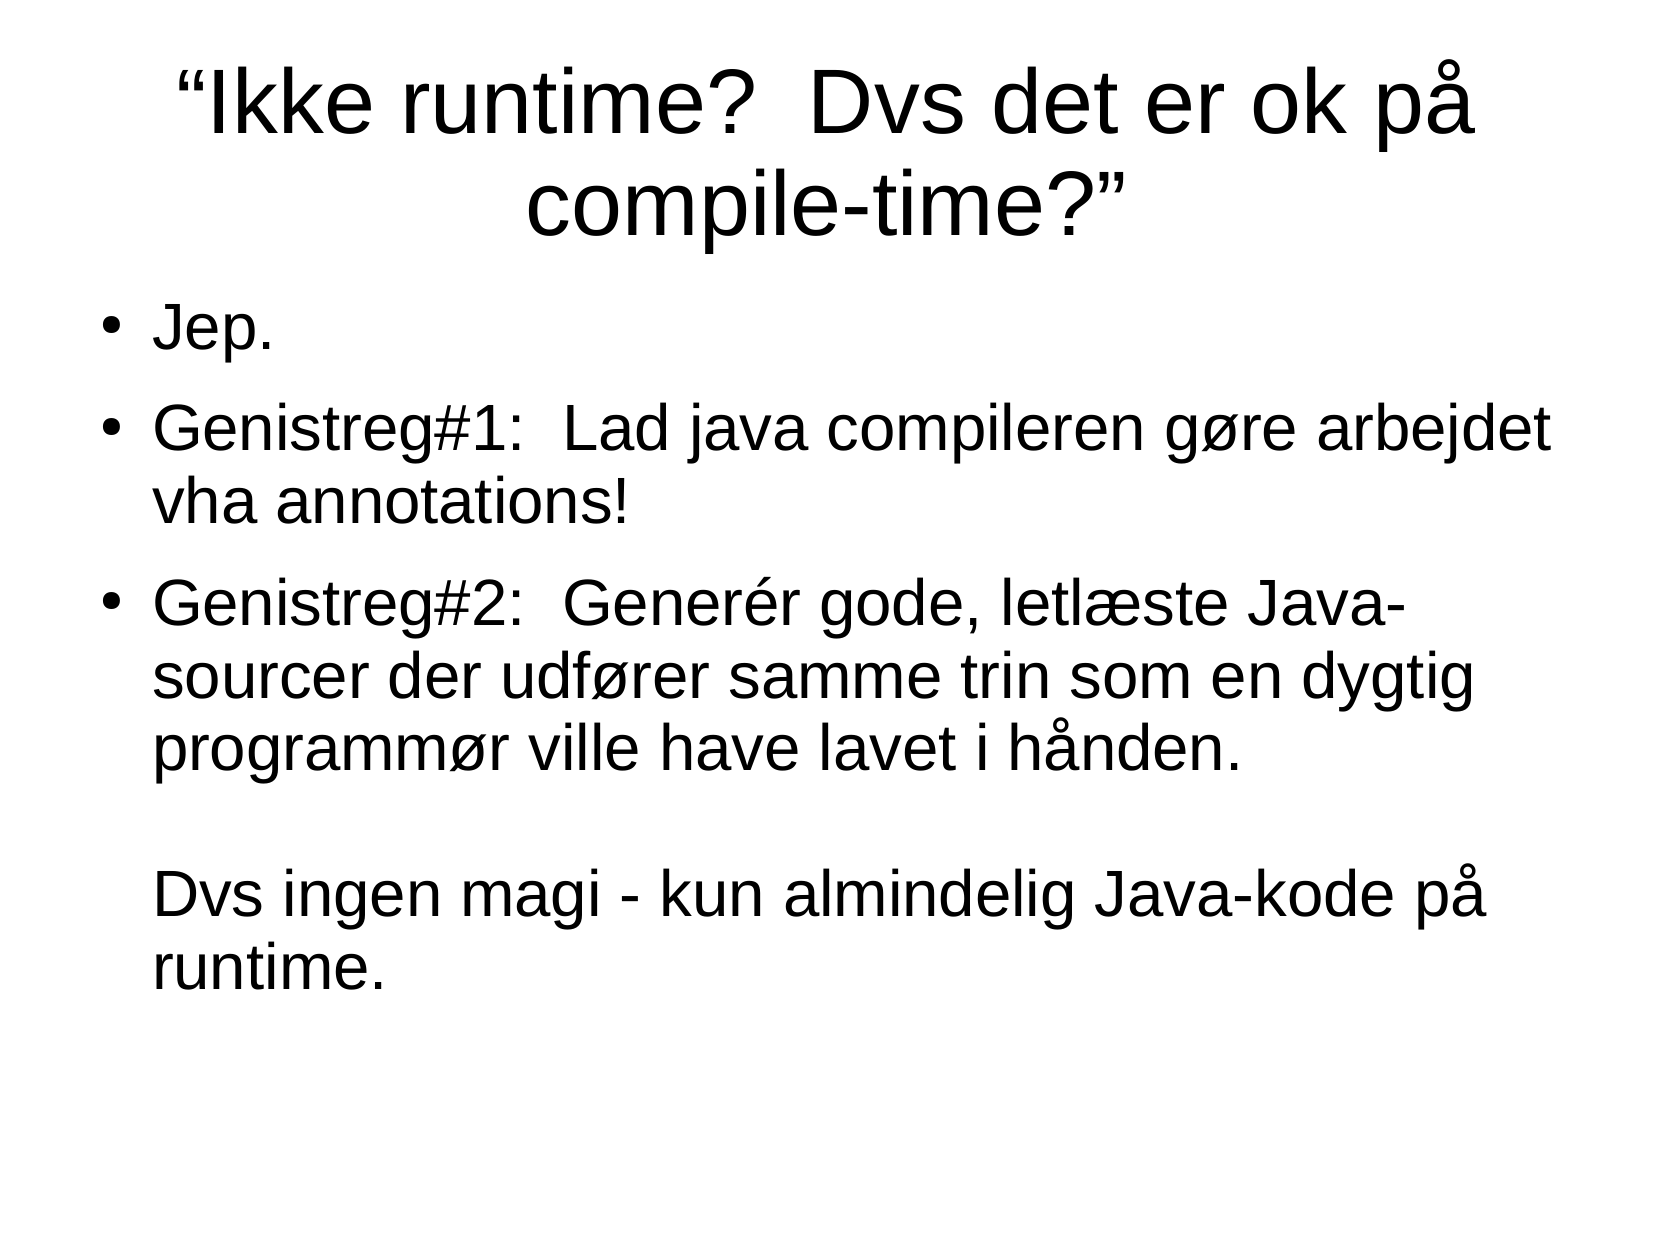

# “Ikke runtime? Dvs det er ok på compile-time?”
Jep.
Genistreg#1: Lad java compileren gøre arbejdet vha annotations!
Genistreg#2: Generér gode, letlæste Java-sourcer der udfører samme trin som en dygtig programmør ville have lavet i hånden.
Dvs ingen magi - kun almindelig Java-kode på runtime.